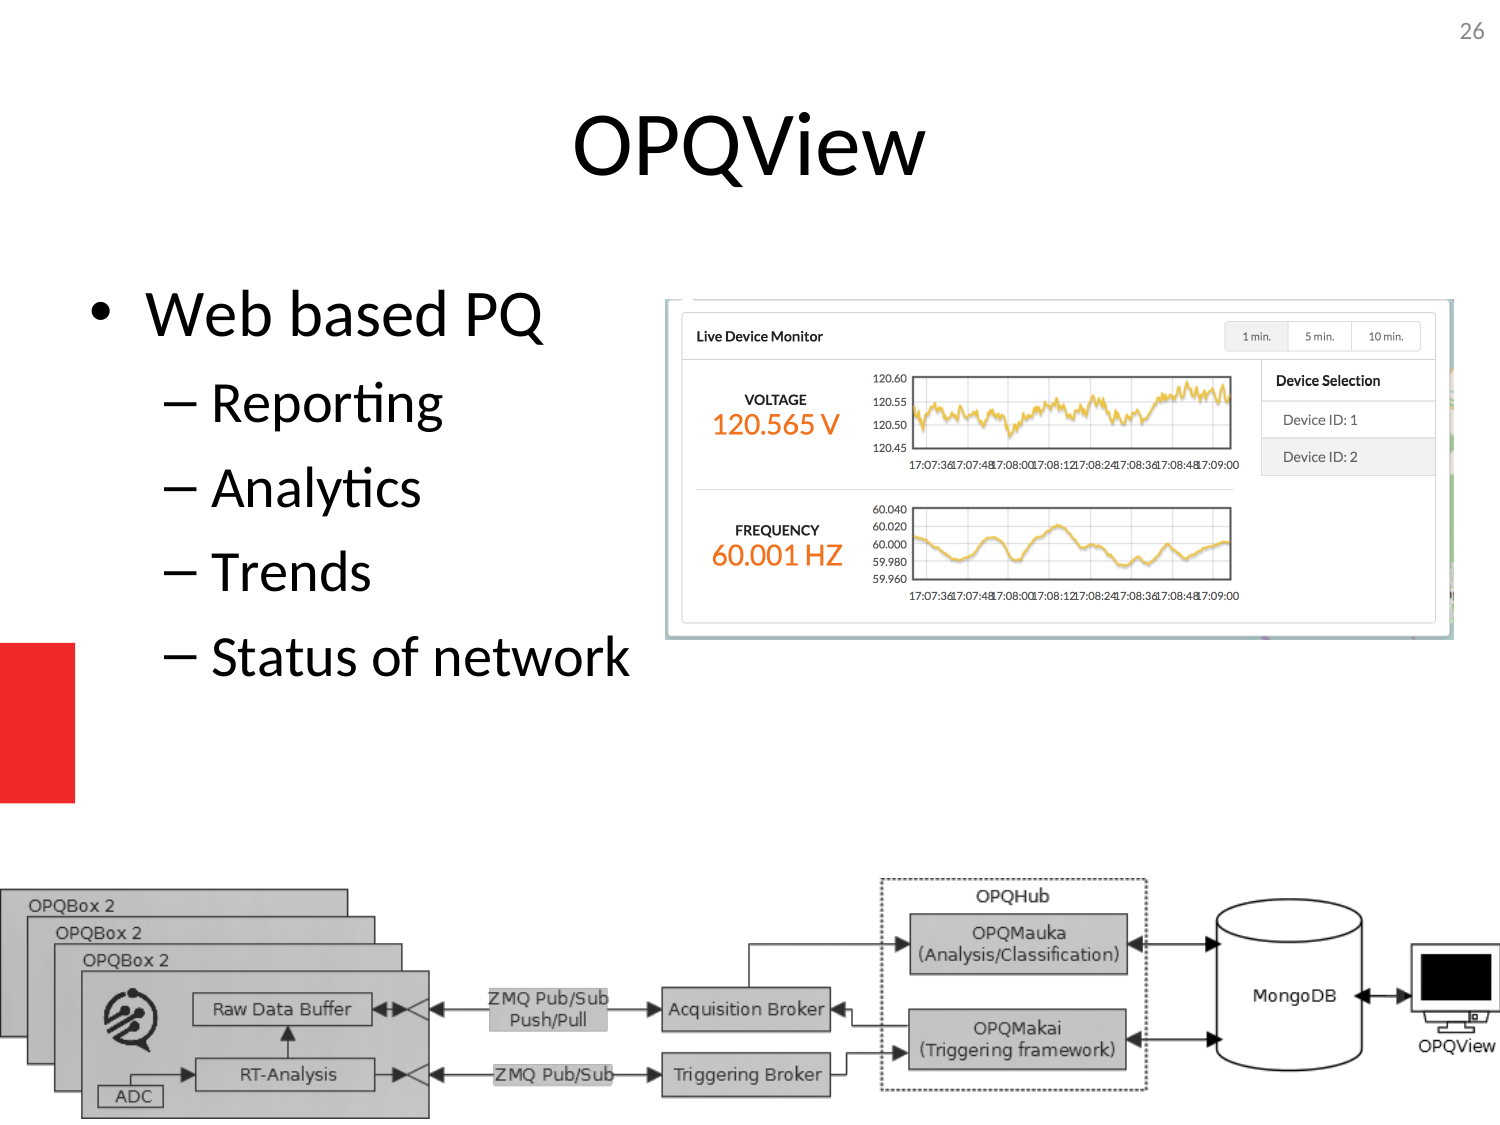

OPQView
Web based PQ
Reporting
Analytics
Trends
Status of network